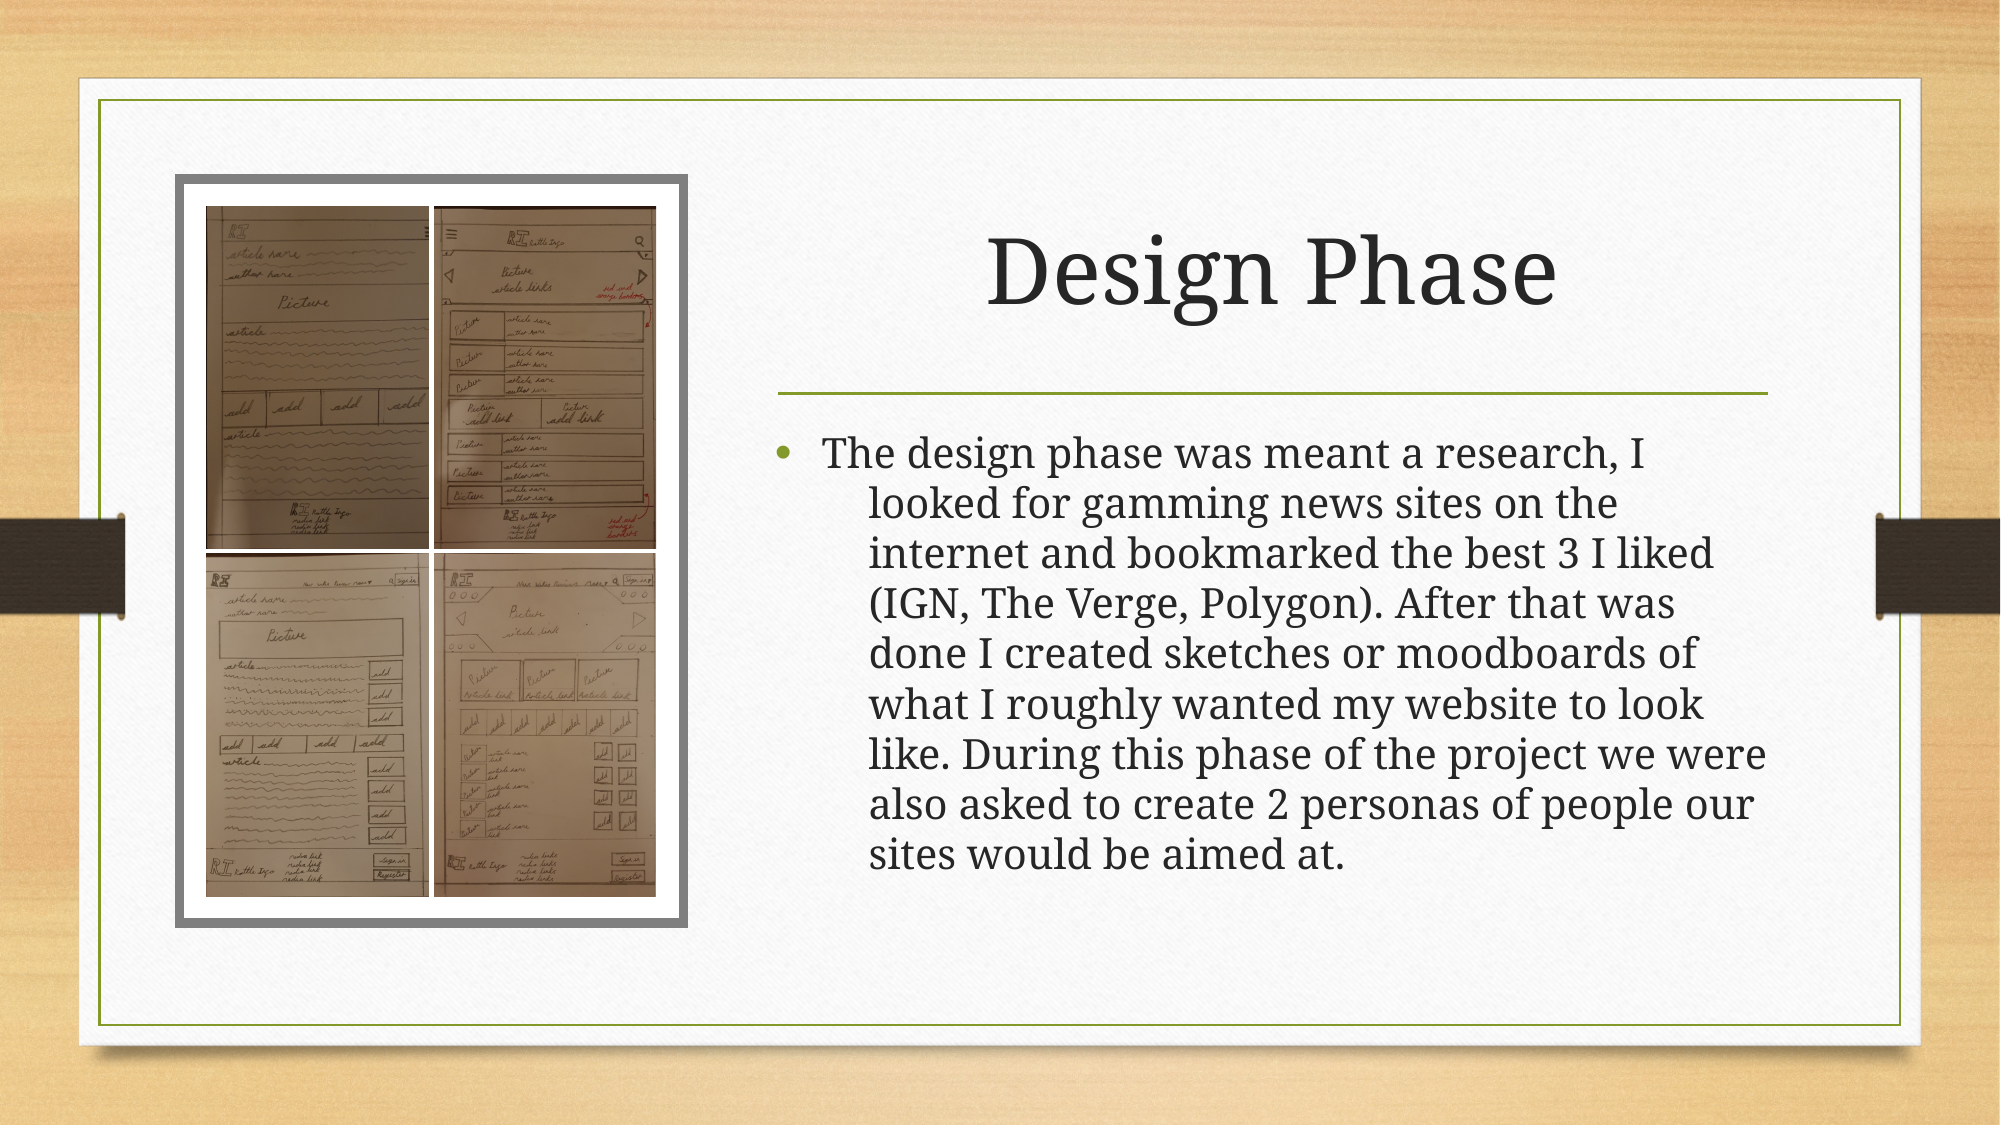

# Design Phase
The design phase was meant a research, I looked for gamming news sites on the internet and bookmarked the best 3 I liked (IGN, The Verge, Polygon). After that was done I created sketches or moodboards of what I roughly wanted my website to look like. During this phase of the project we were also asked to create 2 personas of people our sites would be aimed at.